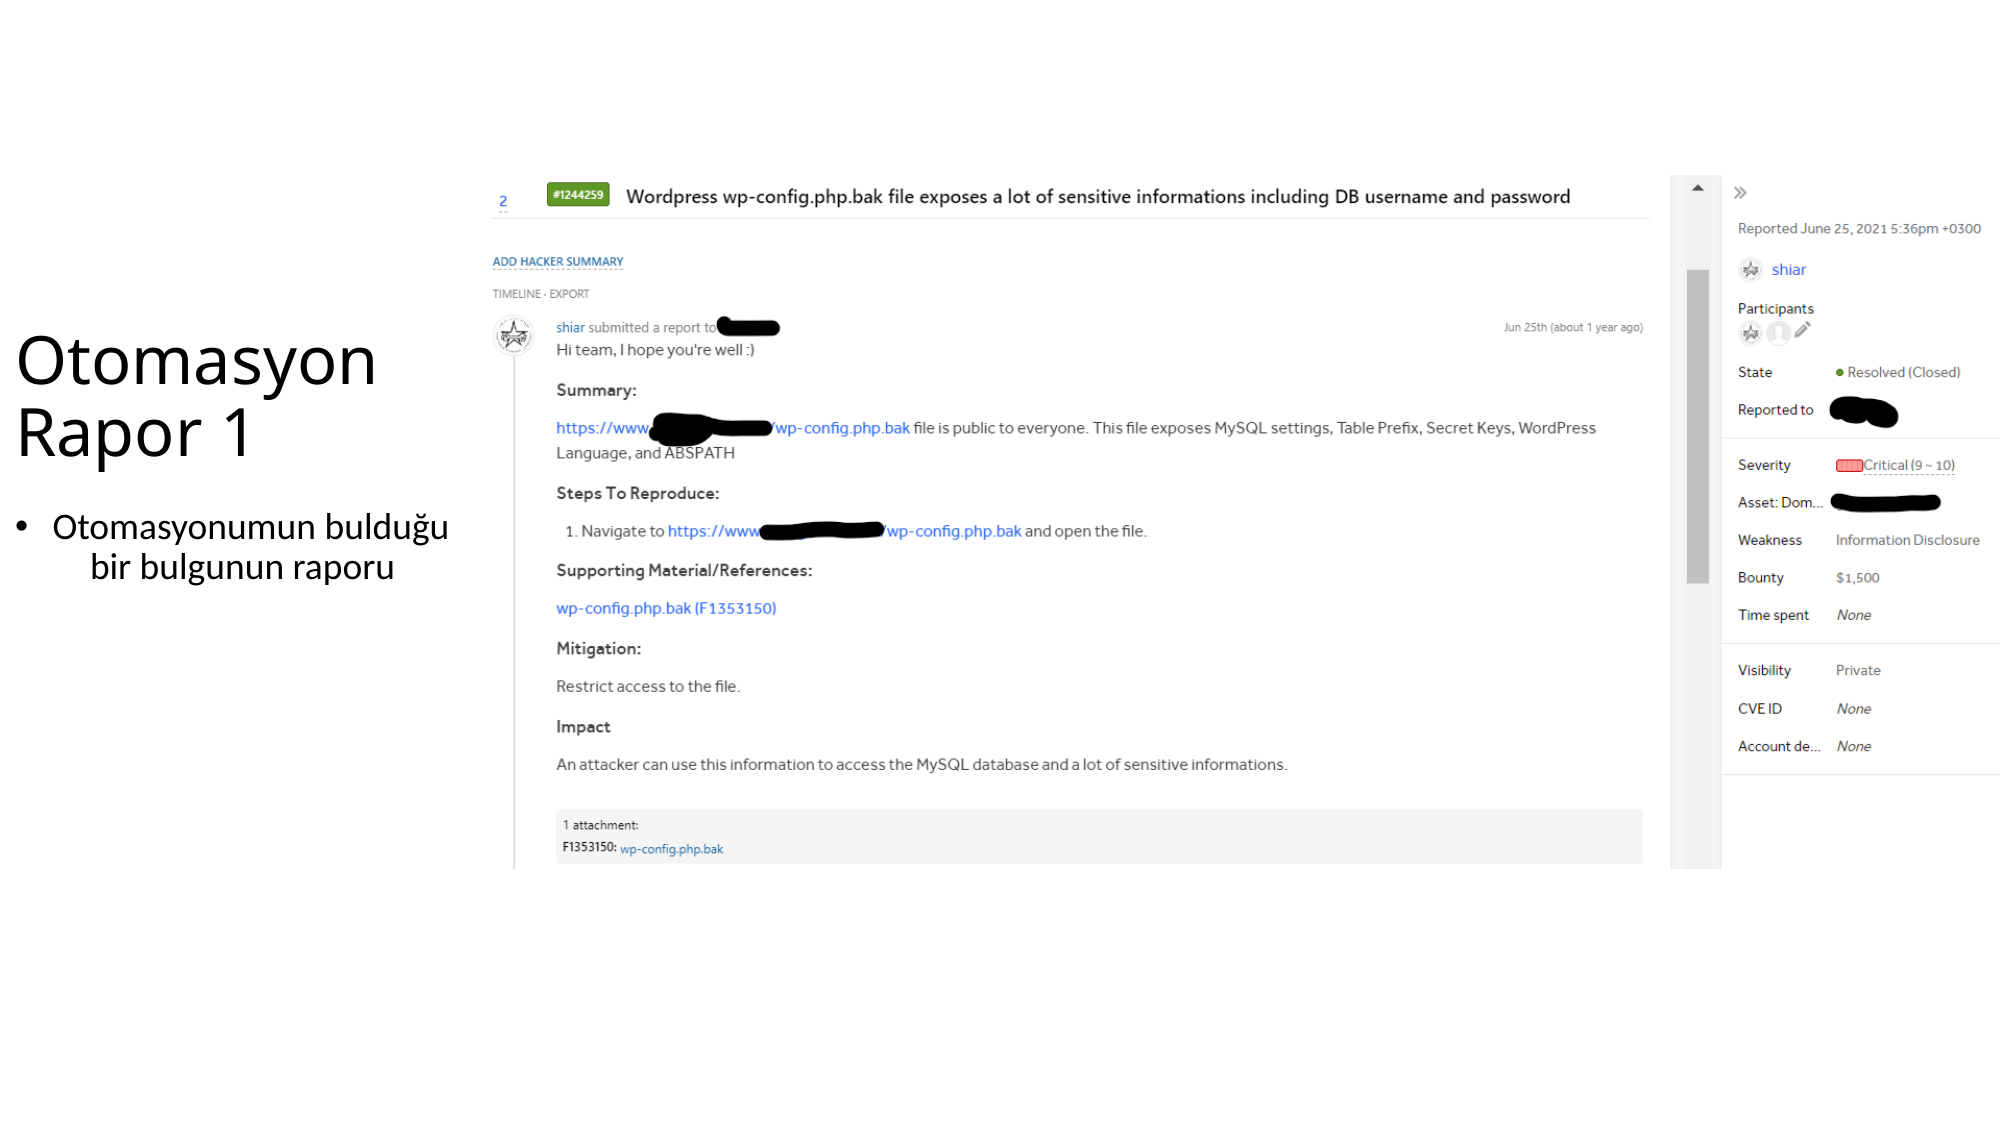

# Otomasyon Rapor 1
Otomasyonumun bulduğu bir bulgunun raporu